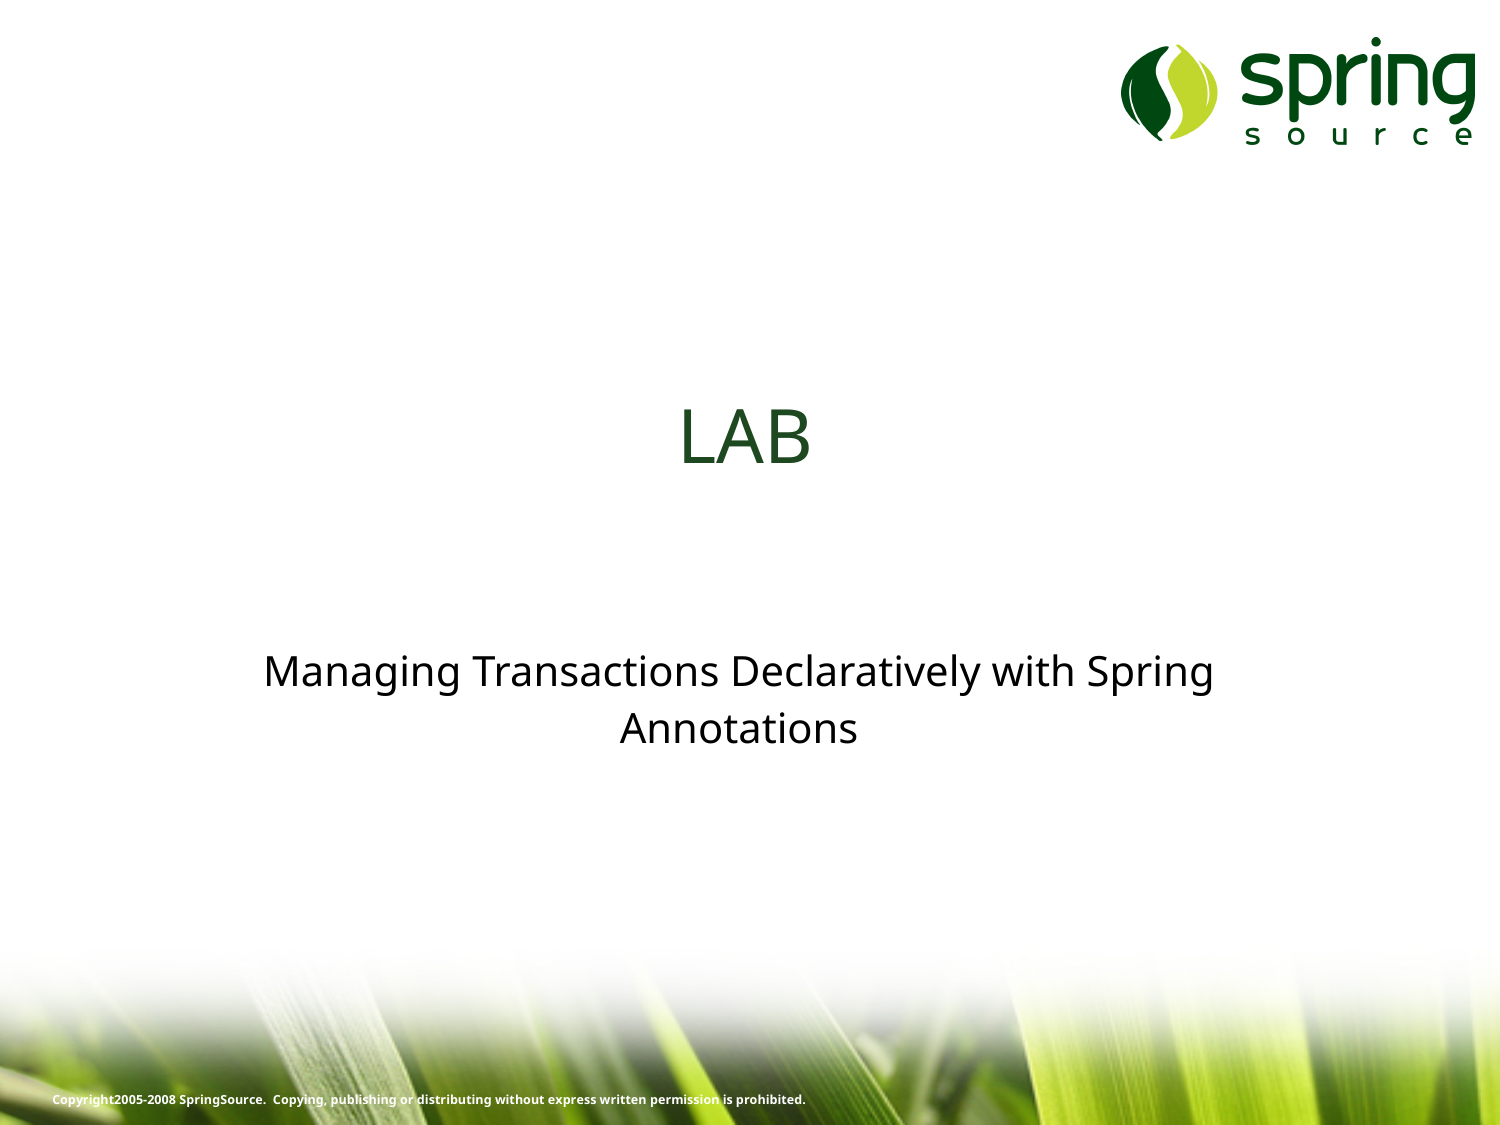

# LAB
Managing Transactions Declaratively with Spring Annotations